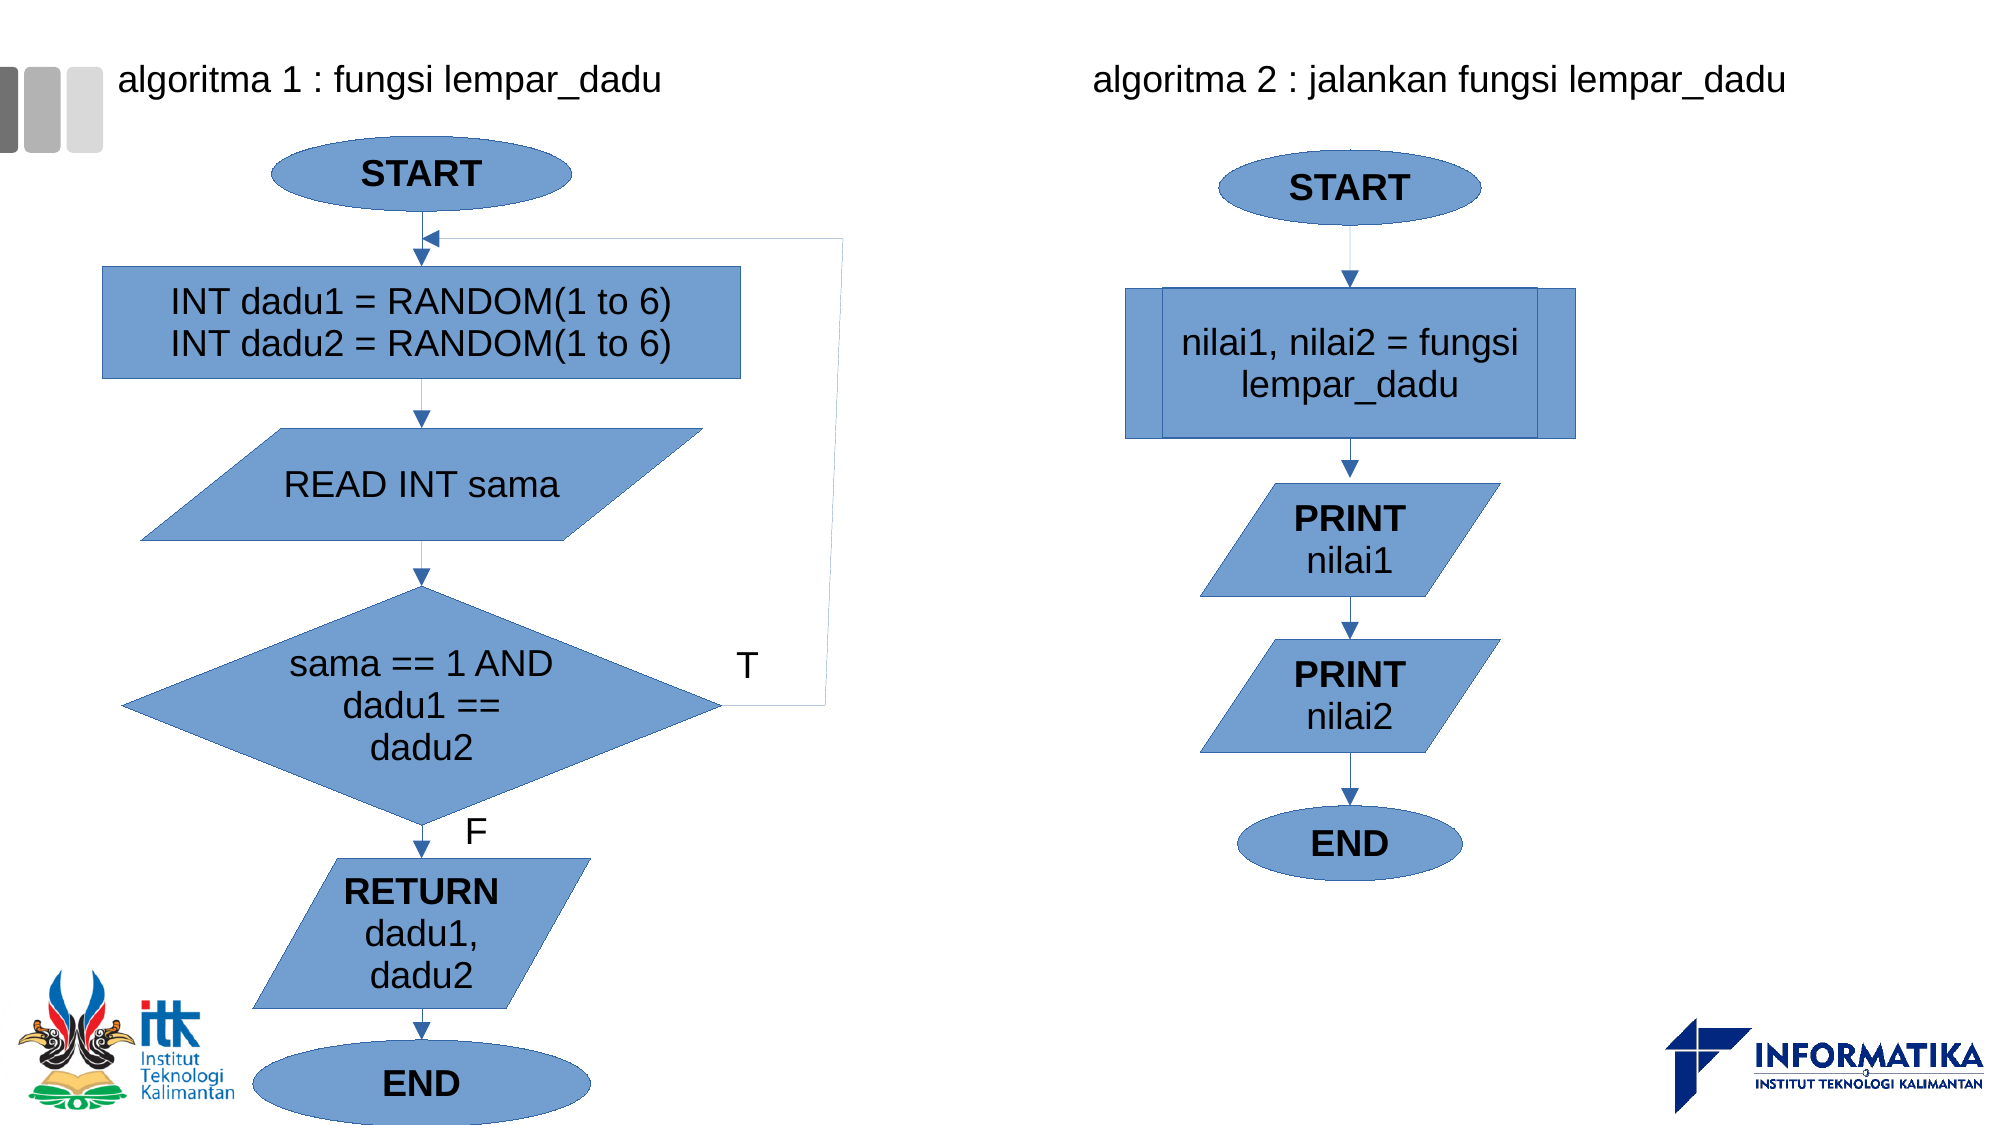

algoritma 1 : fungsi lempar_dadu
algoritma 2 : jalankan fungsi lempar_dadu
START
START
INT dadu1 = RANDOM(1 to 6)
INT dadu2 = RANDOM(1 to 6)
nilai1, nilai2 = fungsi lempar_dadu
READ INT sama
PRINT nilai1
sama == 1 AND dadu1 == dadu2
T
PRINT nilai2
F
END
RETURN dadu1, dadu2
END